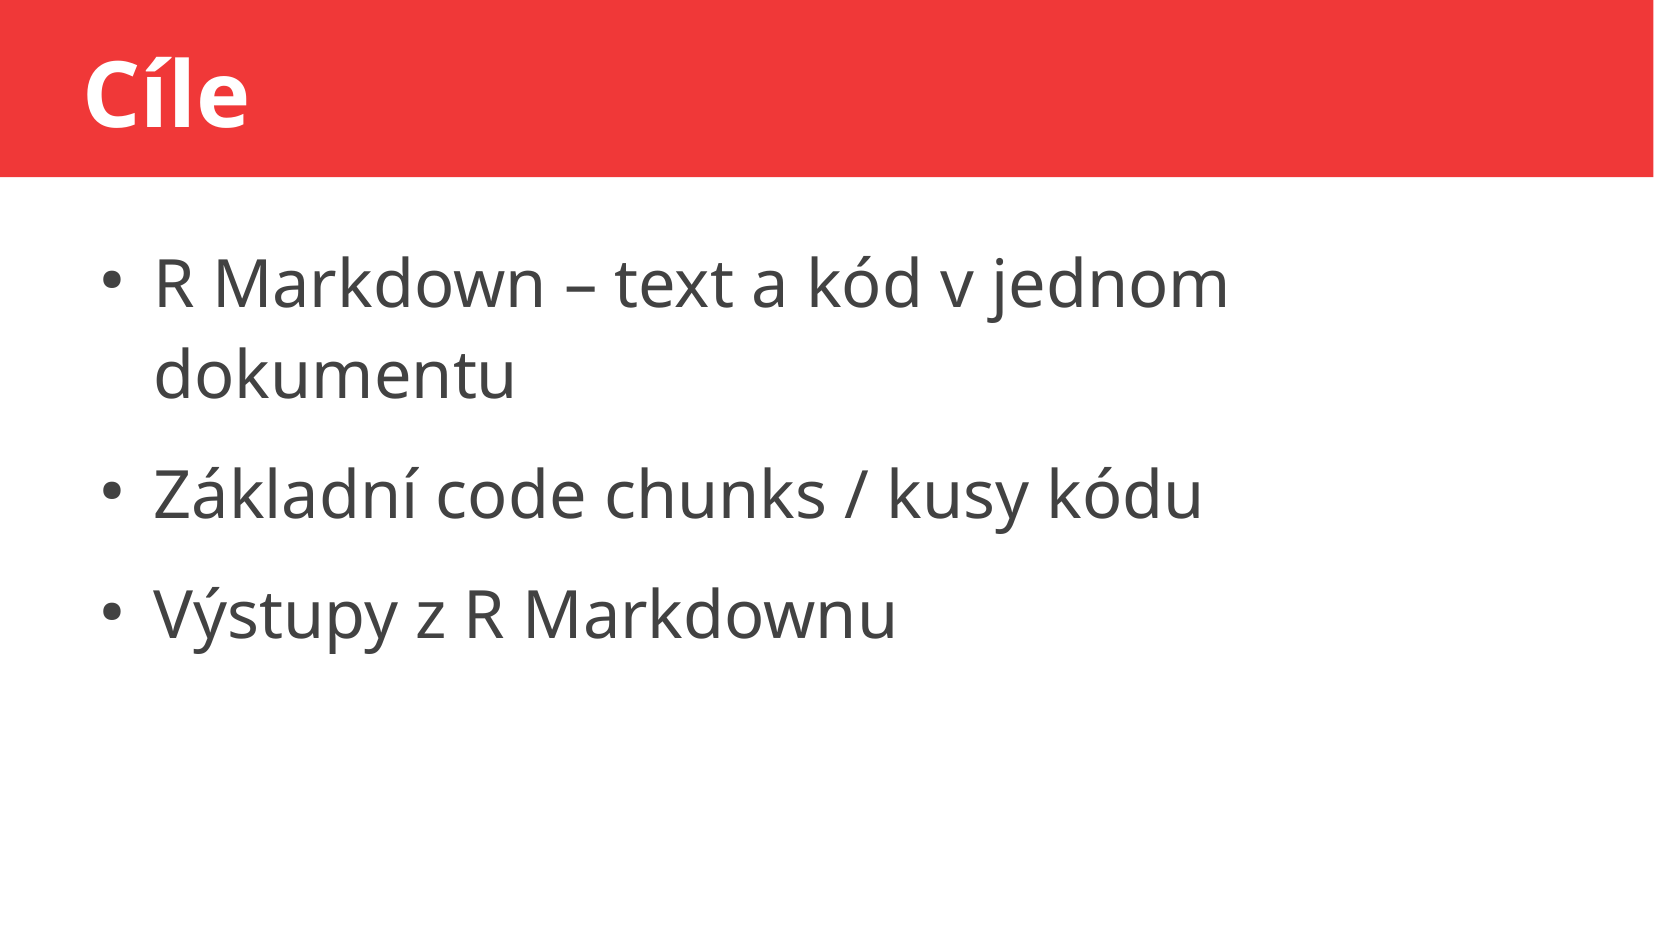

# Cíle
R Markdown – text a kód v jednom dokumentu
Základní code chunks / kusy kódu
Výstupy z R Markdownu